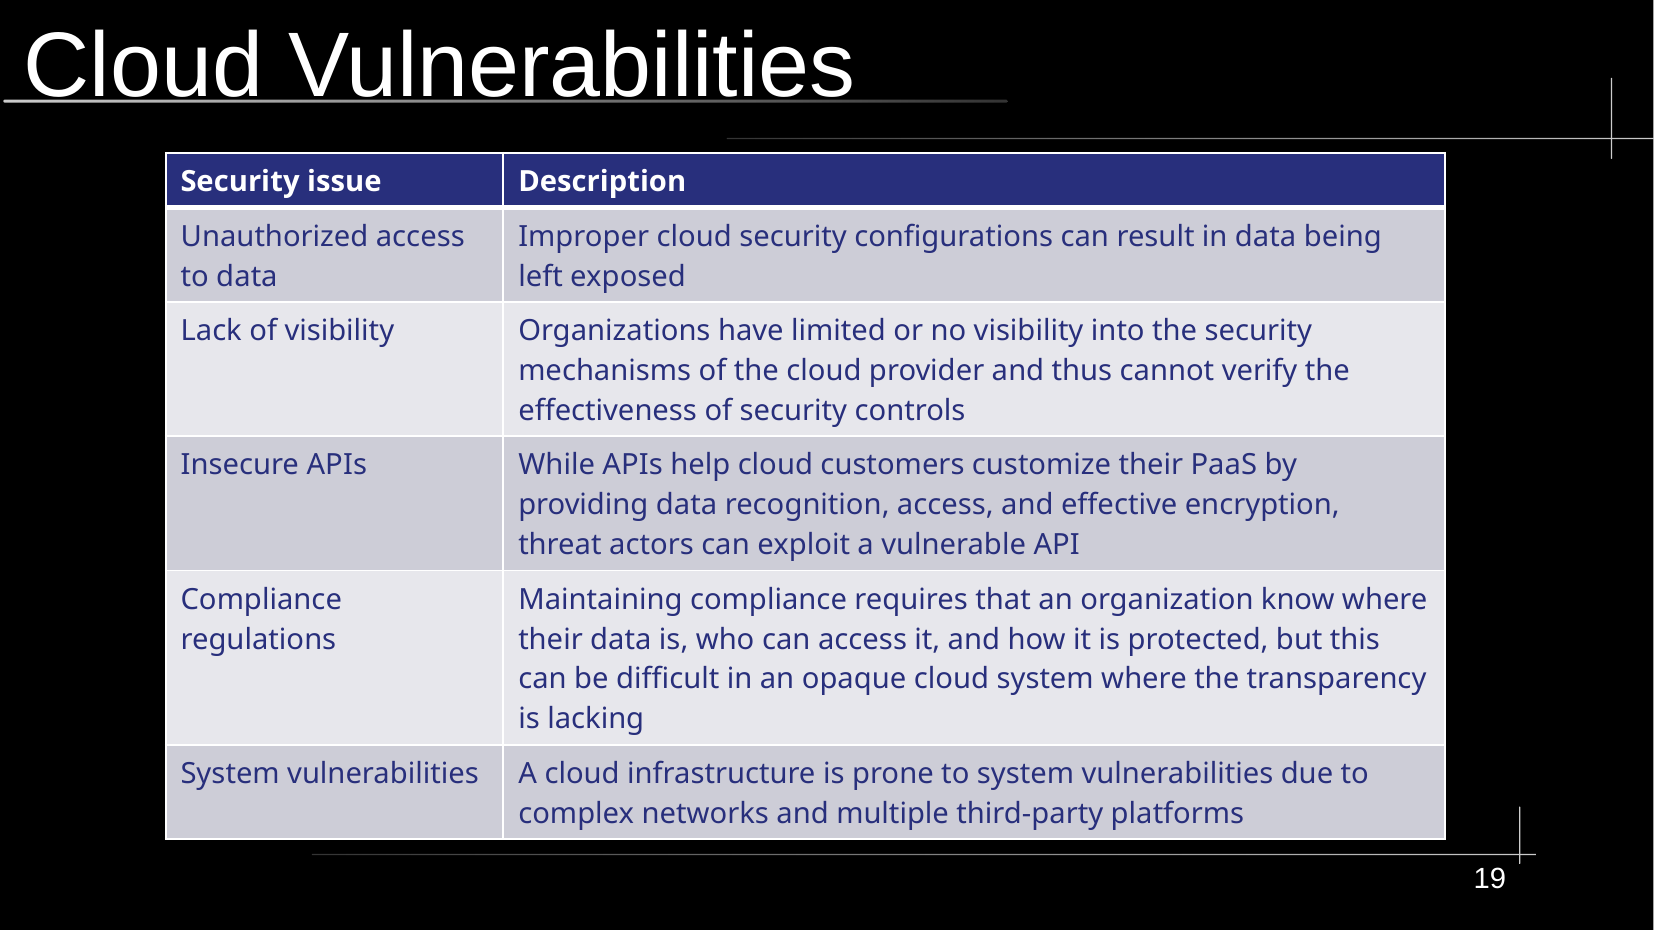

# Cloud Vulnerabilities
| Security issue | Description |
| --- | --- |
| Unauthorized access to data | Improper cloud security configurations can result in data being left exposed |
| Lack of visibility | Organizations have limited or no visibility into the security mechanisms of the cloud provider and thus cannot verify the effectiveness of security controls |
| Insecure APIs | While APIs help cloud customers customize their PaaS by providing data recognition, access, and effective encryption, threat actors can exploit a vulnerable API |
| Compliance regulations | Maintaining compliance requires that an organization know where their data is, who can access it, and how it is protected, but this can be difficult in an opaque cloud system where the transparency is lacking |
| System vulnerabilities | A cloud infrastructure is prone to system vulnerabilities due to complex networks and multiple third-party platforms |
19